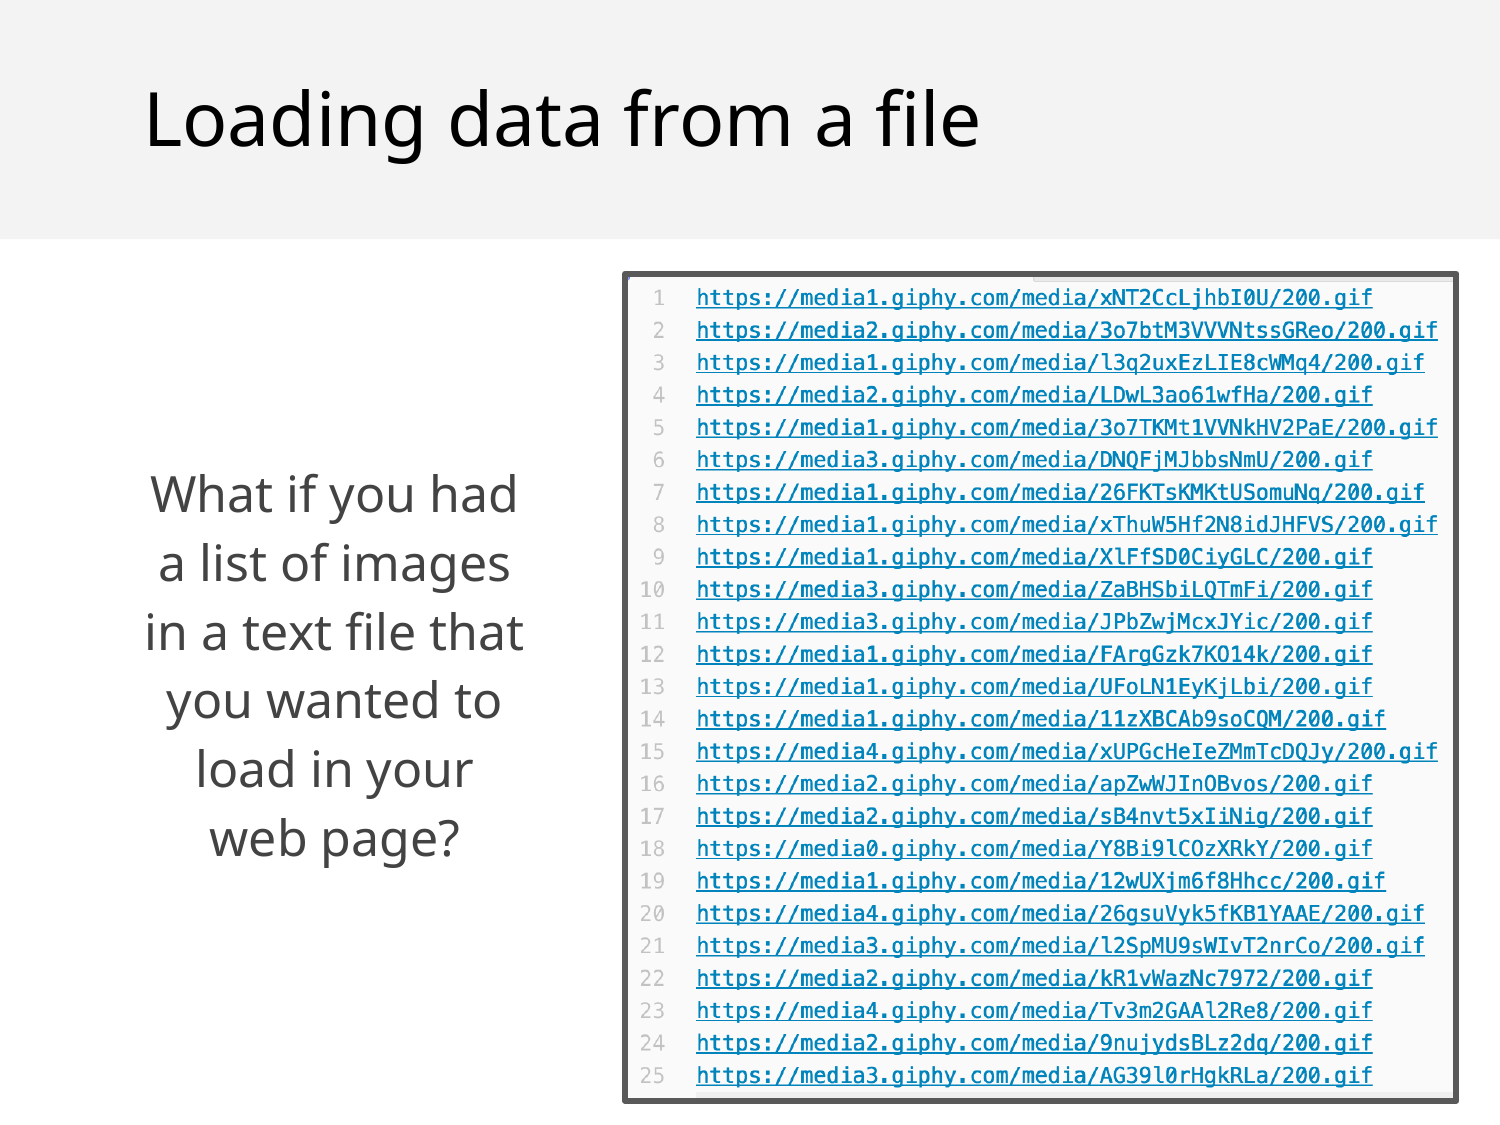

# Loading data from a file
What if you had a list of images in a text file that you wanted to load in your web page?